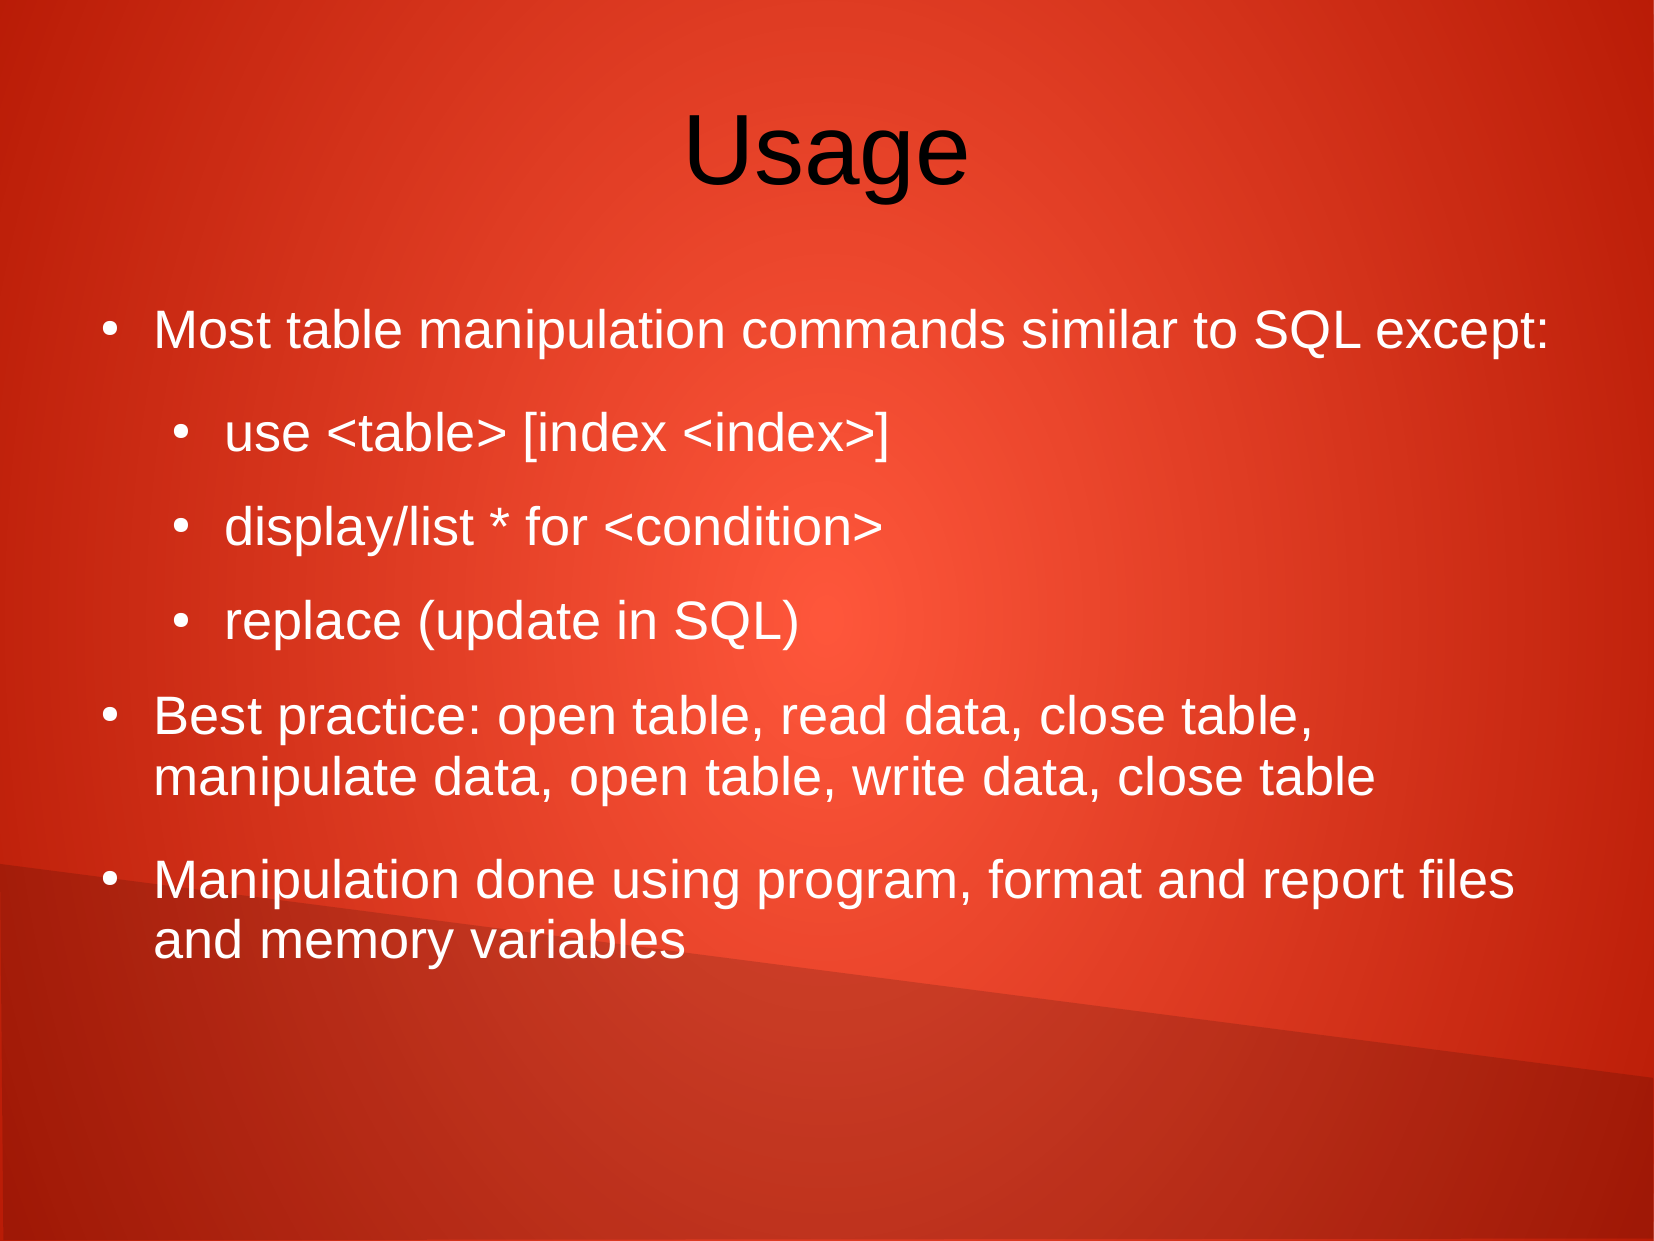

# Usage
Most table manipulation commands similar to SQL except:
use <table> [index <index>]
display/list * for <condition>
replace (update in SQL)
Best practice: open table, read data, close table, manipulate data, open table, write data, close table
Manipulation done using program, format and report files and memory variables